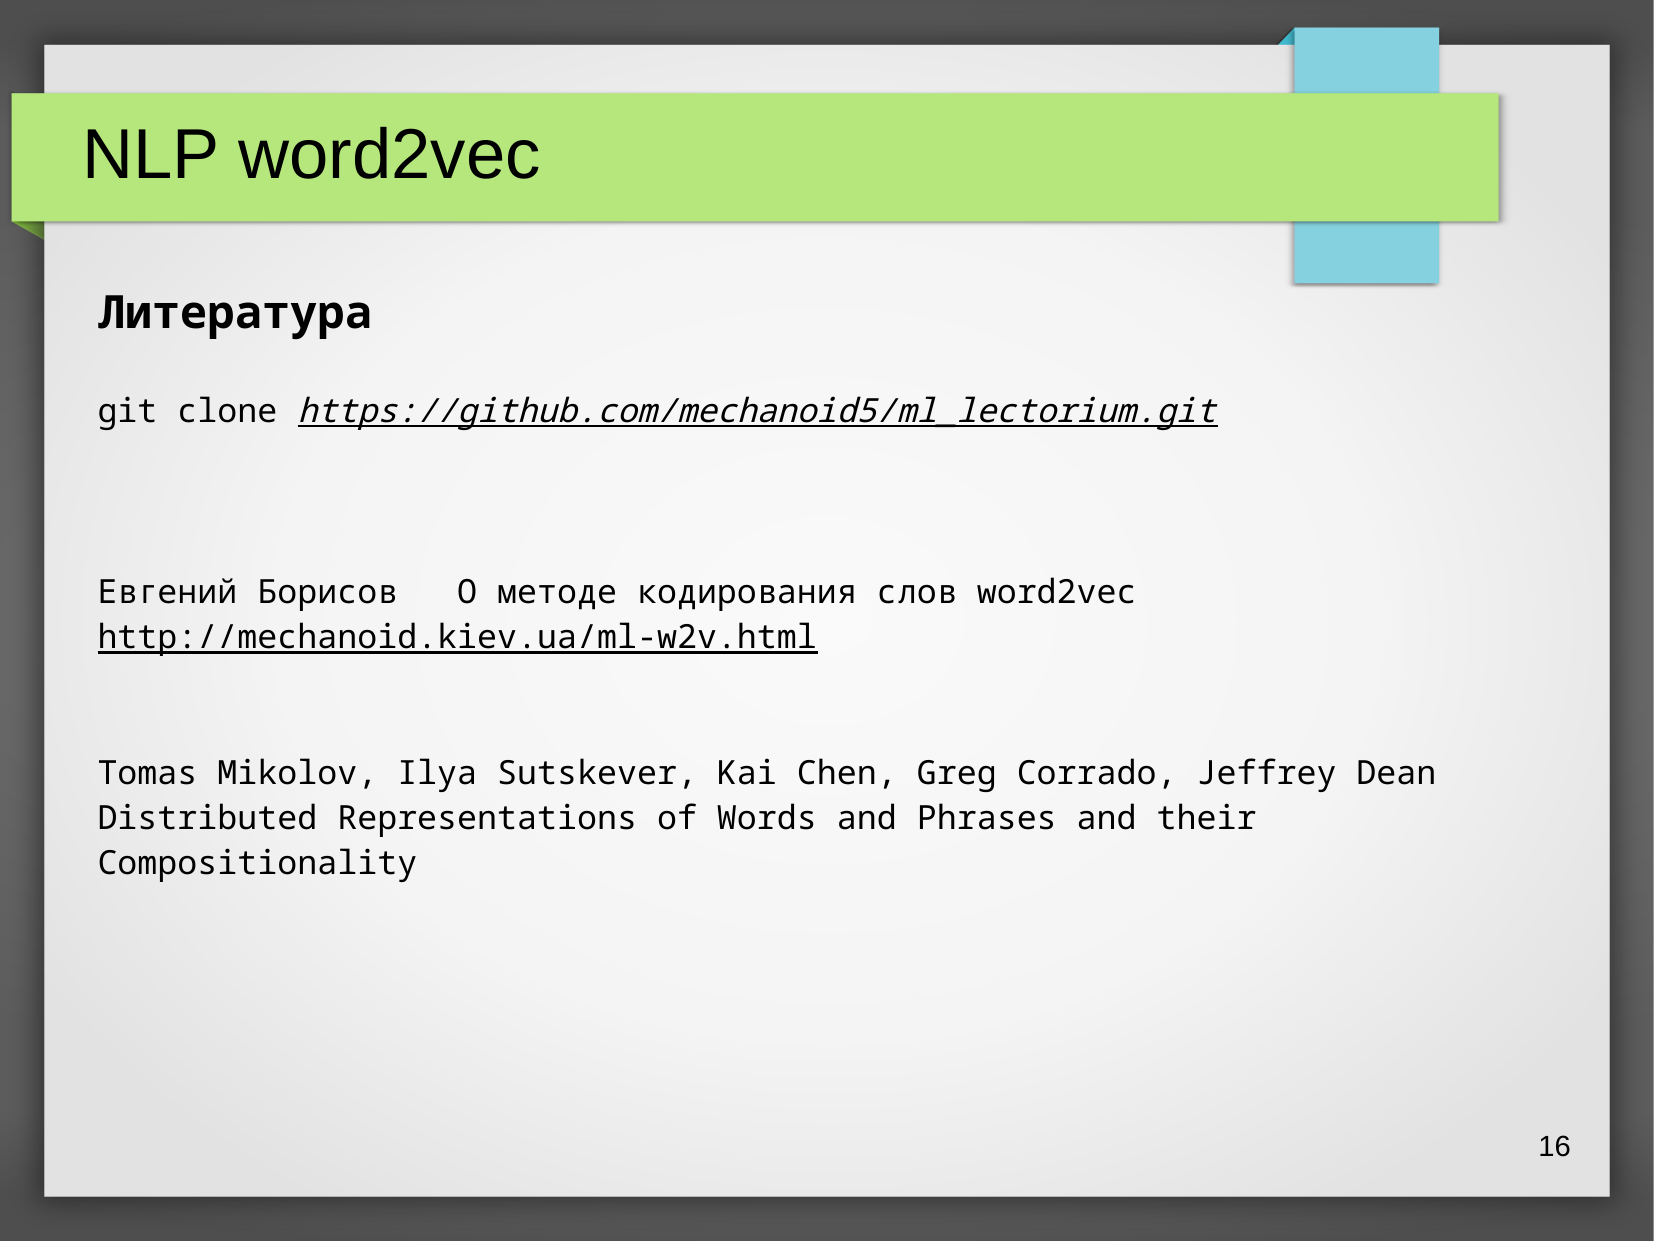

# NLP word2vec
Литература
git clone https://github.com/mechanoid5/ml_lectorium.git
Евгений Борисов О методе кодирования слов word2vec
http://mechanoid.kiev.ua/ml-w2v.html
Tomas Mikolov, Ilya Sutskever, Kai Chen, Greg Corrado, Jeffrey Dean
Distributed Representations of Words and Phrases and their Compositionality
16